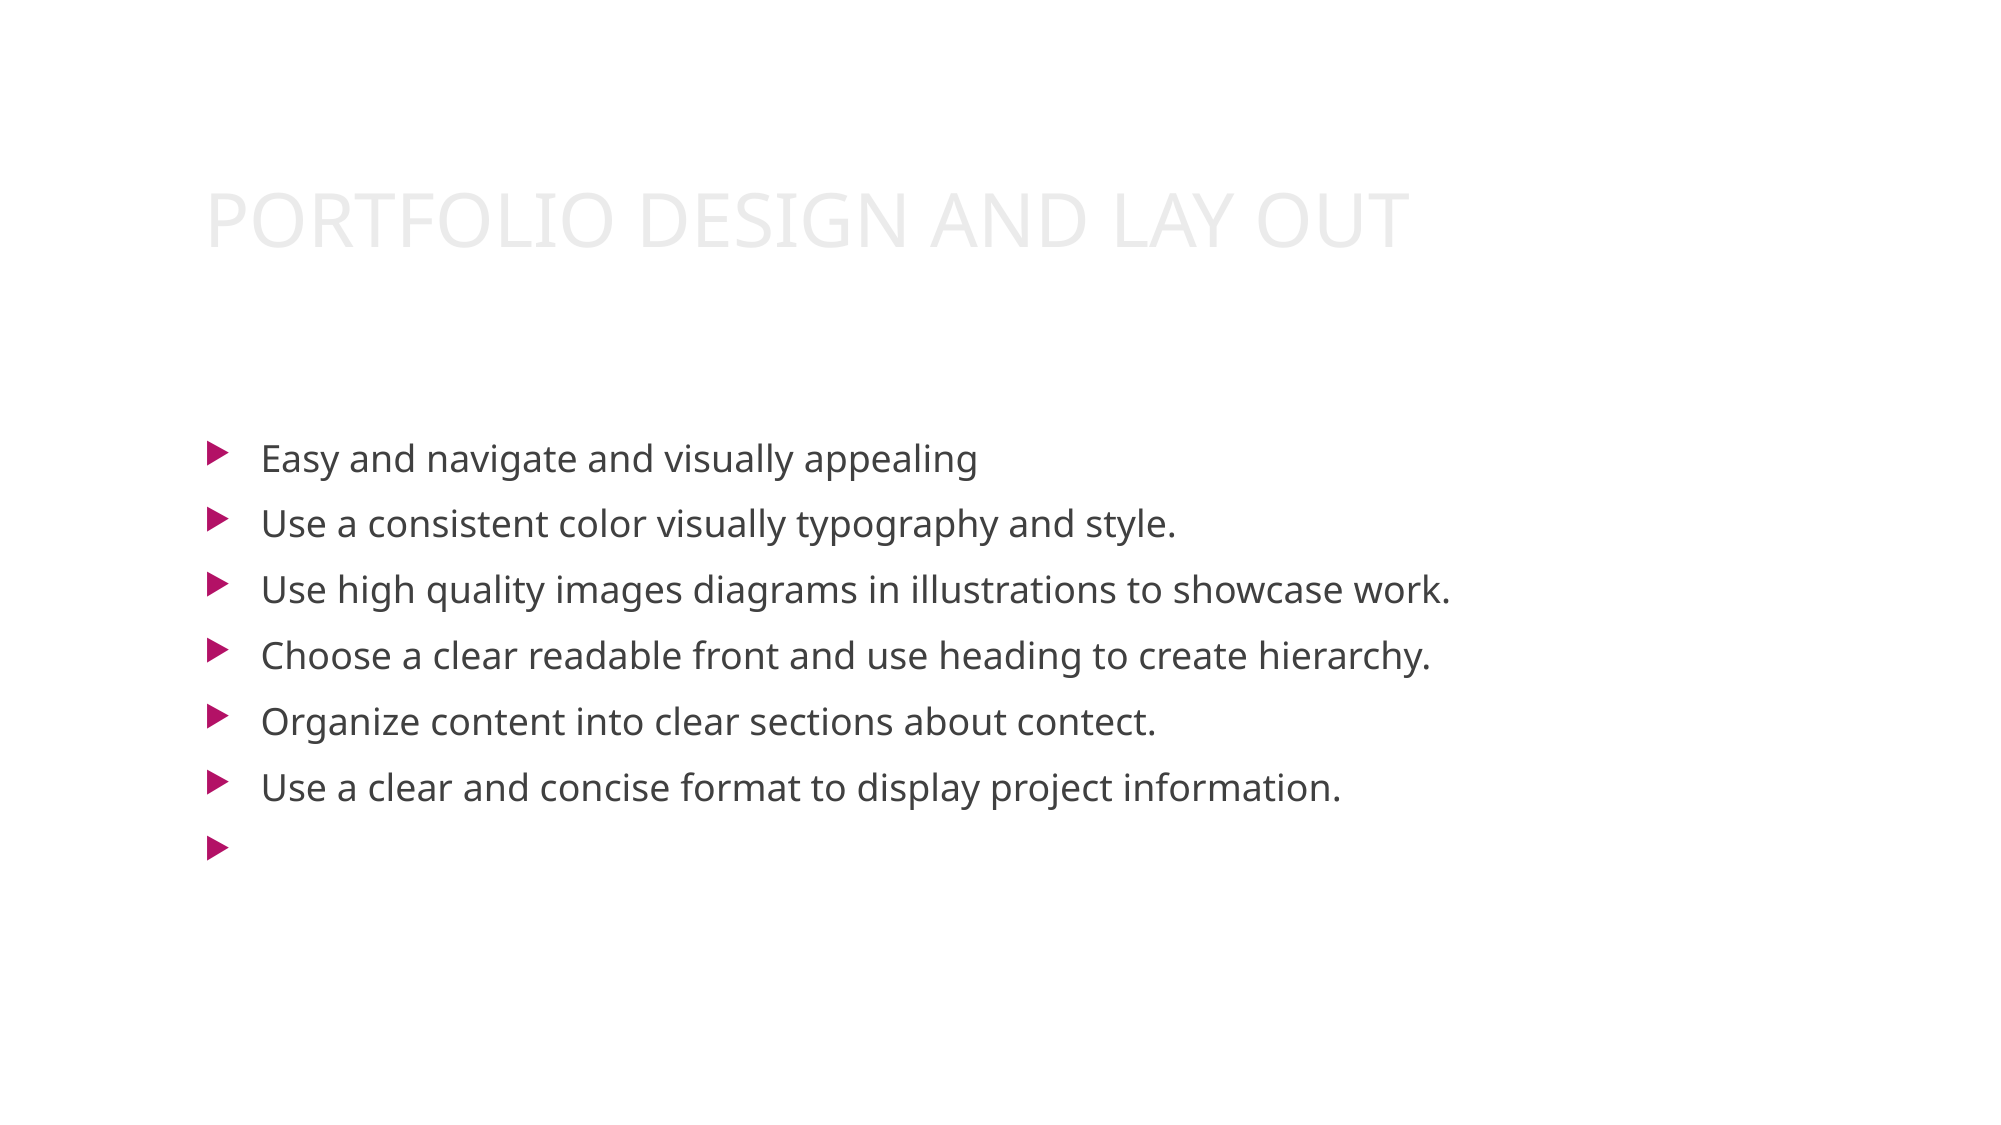

# PORTFOLIO DESIGN AND LAY OUT
Easy and navigate and visually appealing
Use a consistent color visually typography and style.
Use high quality images diagrams in illustrations to showcase work.
Choose a clear readable front and use heading to create hierarchy.
Organize content into clear sections about contect.
Use a clear and concise format to display project information.